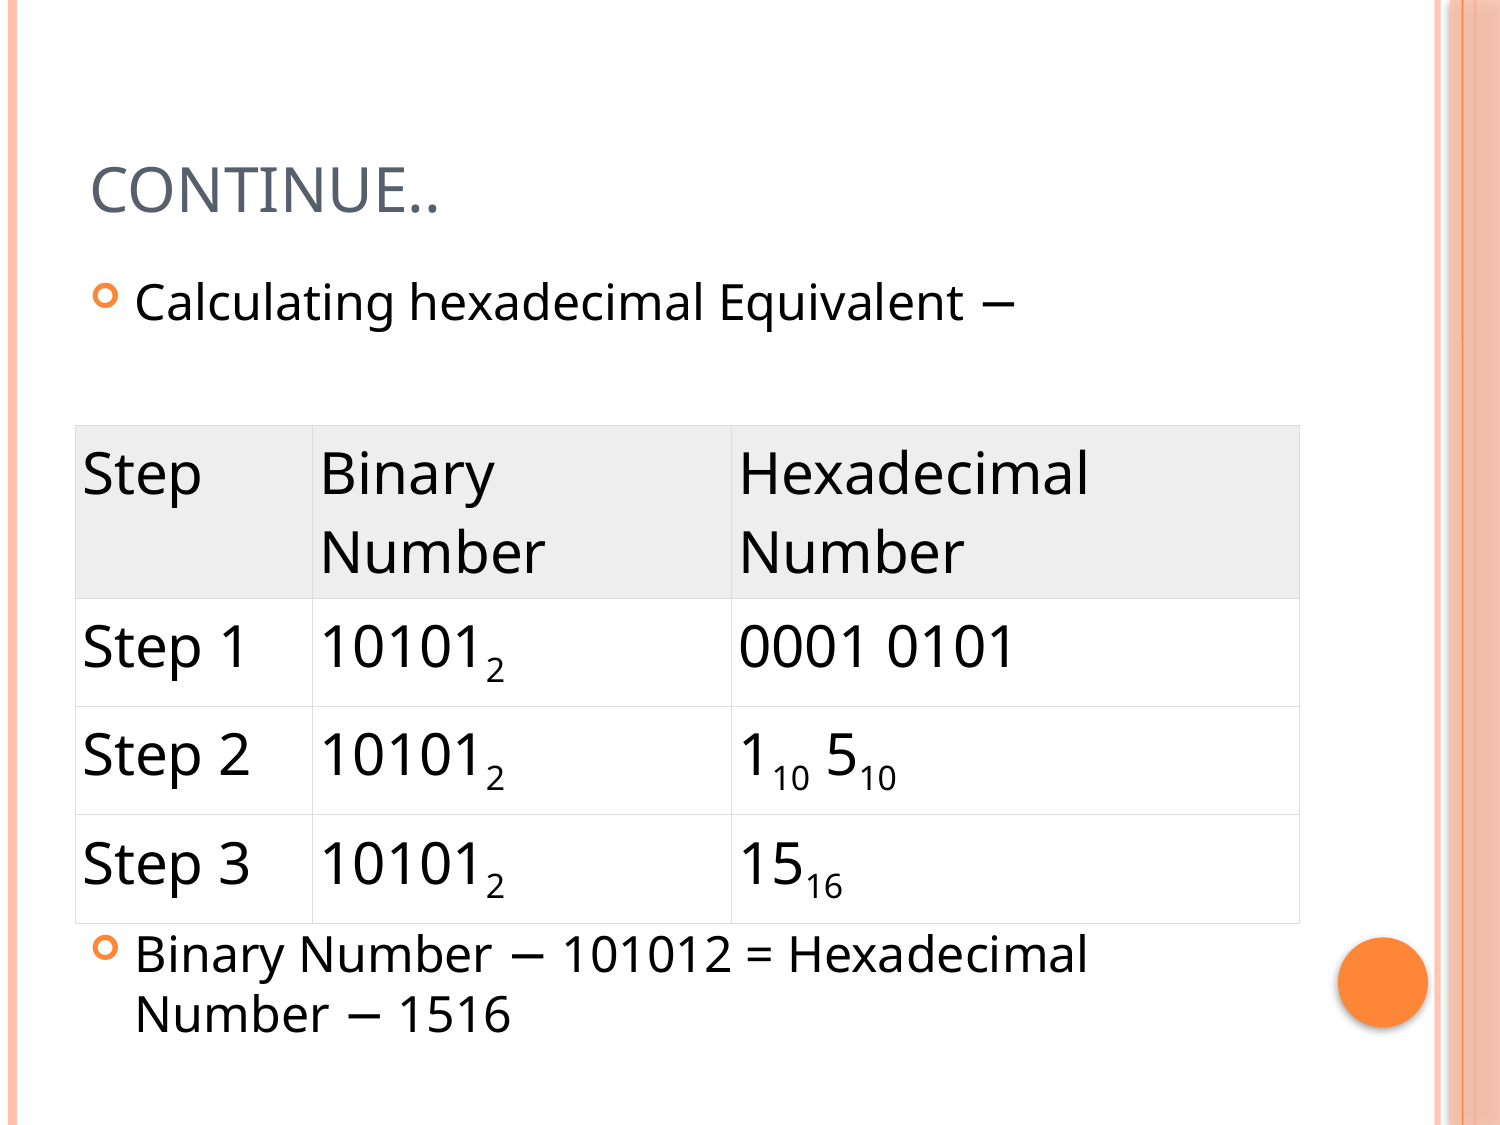

# Continue..
Calculating hexadecimal Equivalent −
Binary Number − 101012 = Hexadecimal Number − 1516
| Step | Binary Number | Hexadecimal Number |
| --- | --- | --- |
| Step 1 | 101012 | 0001 0101 |
| Step 2 | 101012 | 110 510 |
| Step 3 | 101012 | 1516 |